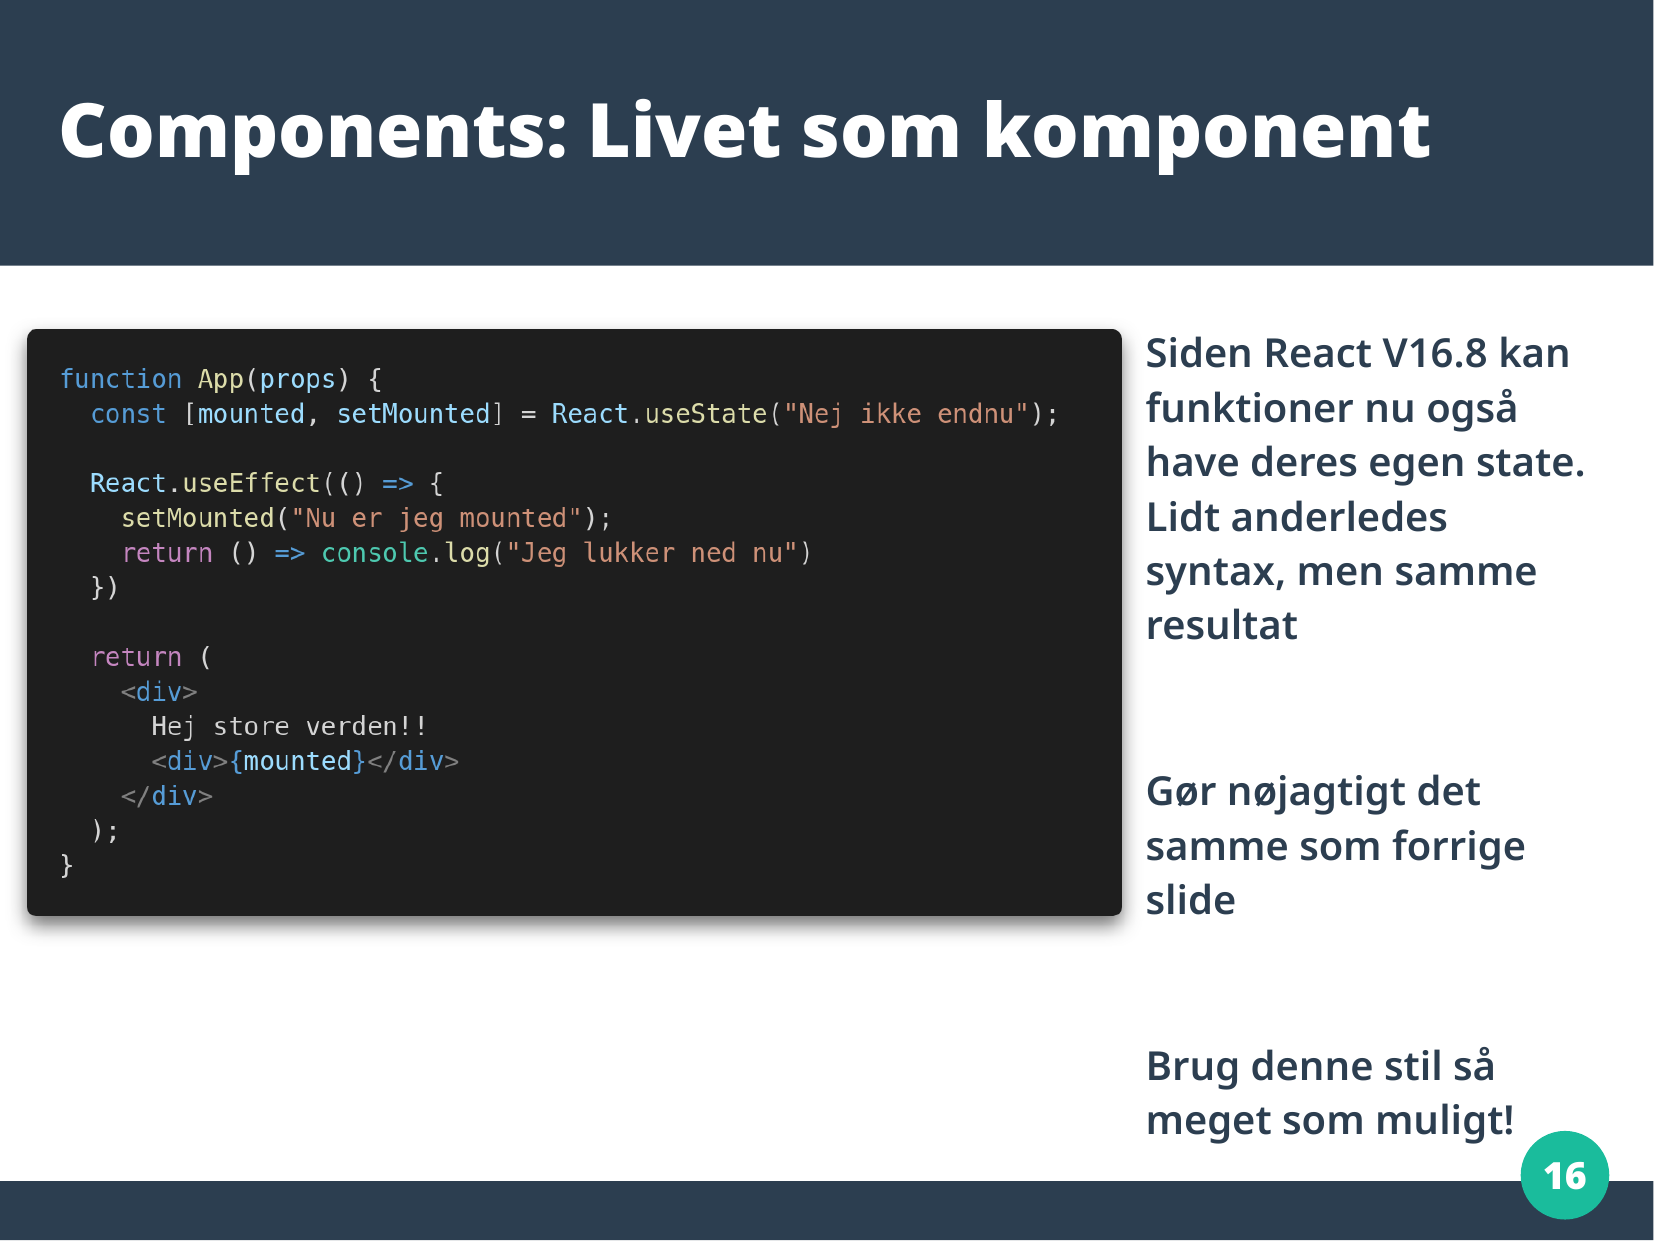

# Components: Livet som komponent
Siden React V16.8 kan funktioner nu også have deres egen state. Lidt anderledes syntax, men samme resultat
Gør nøjagtigt det samme som forrige slide
Brug denne stil så meget som muligt!
16